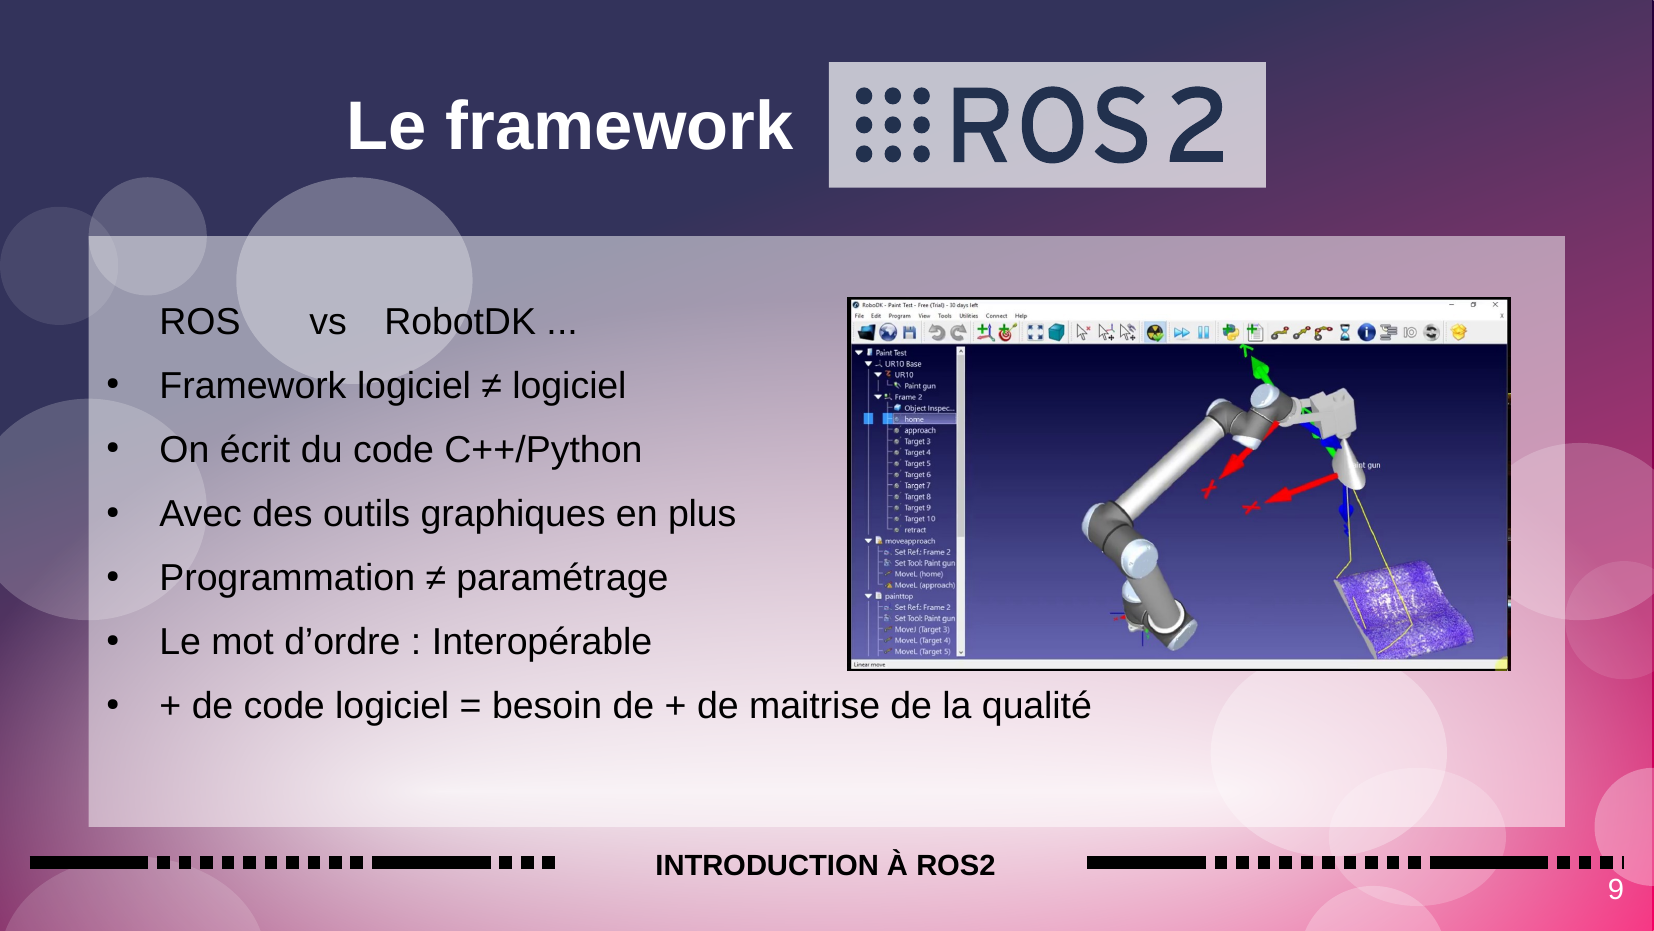

# Le framework
ROS 	vs 	RobotDK ...
Framework logiciel ≠ logiciel
On écrit du code C++/Python
Avec des outils graphiques en plus
Programmation ≠ paramétrage
Le mot d’ordre : Interopérable
+ de code logiciel = besoin de + de maitrise de la qualité